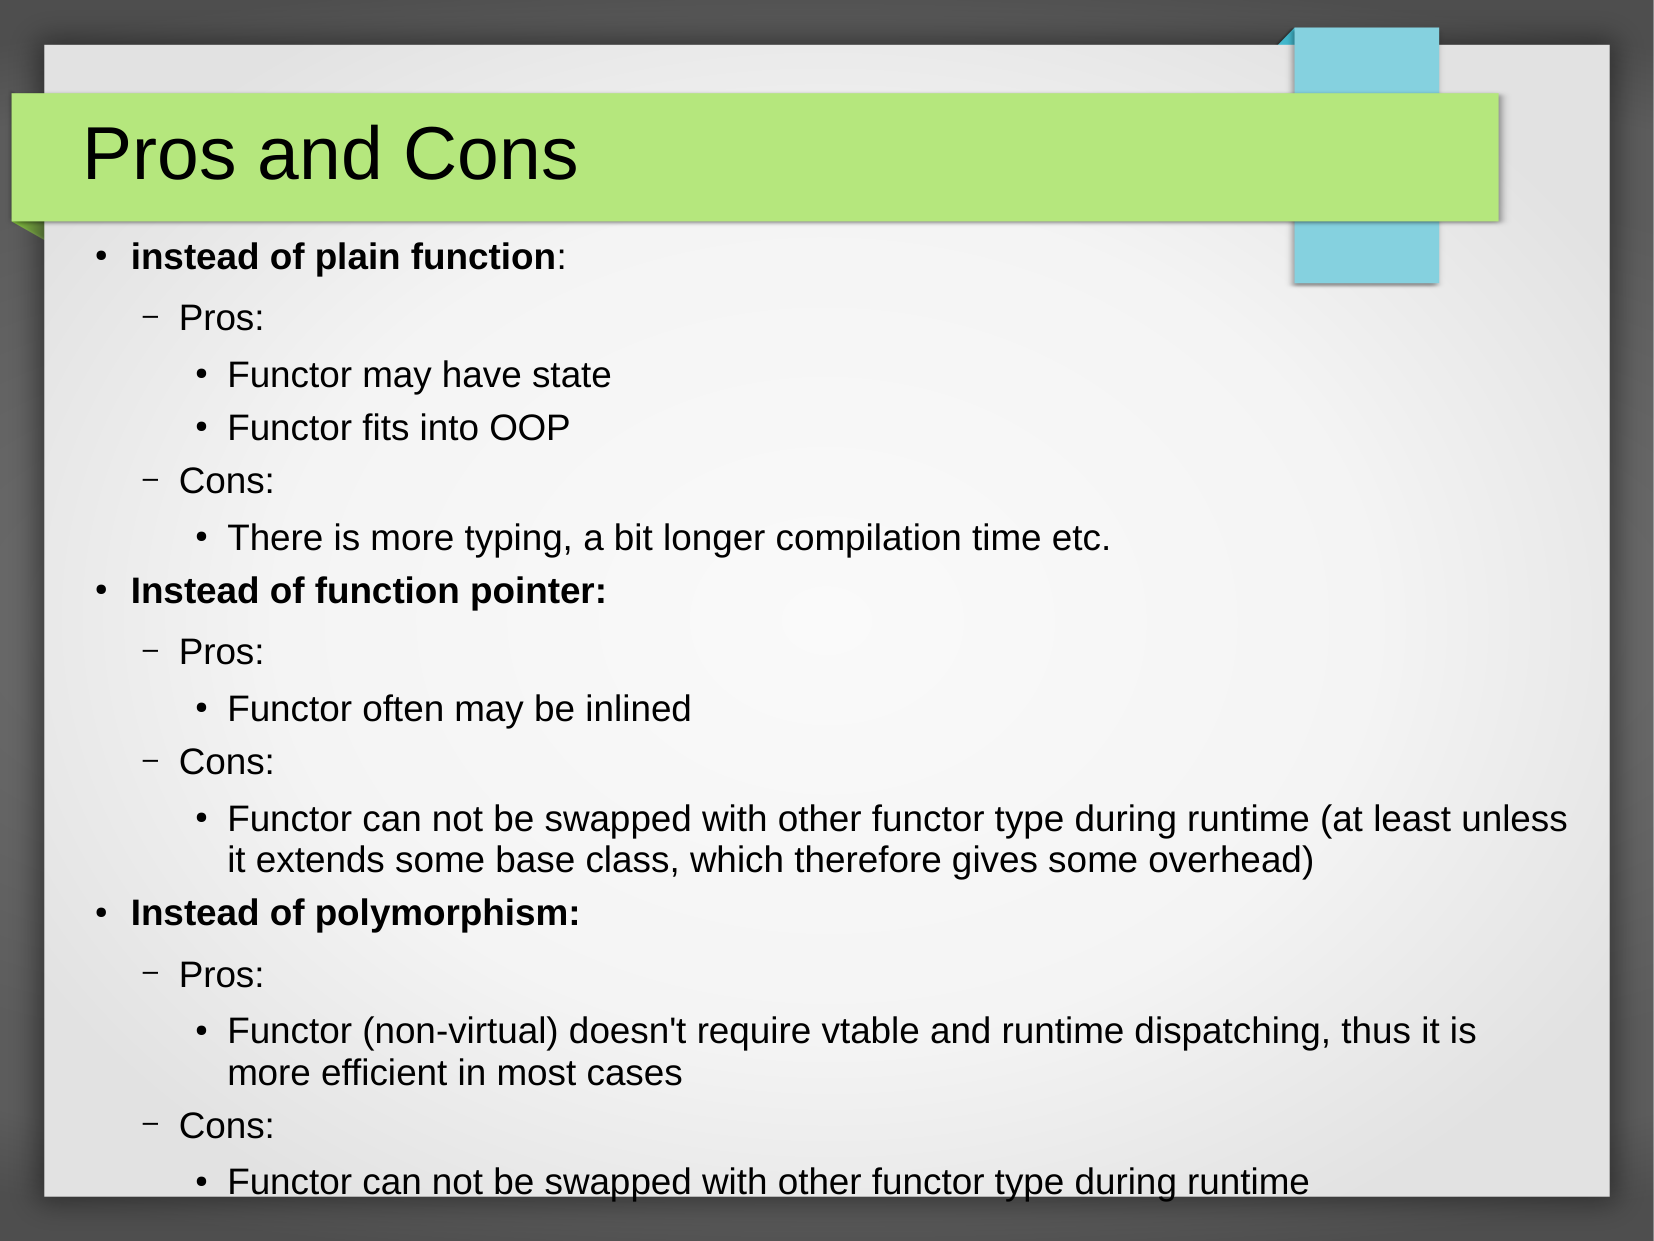

# Pros and Cons
instead of plain function:
Pros:
Functor may have state
Functor fits into OOP
Cons:
There is more typing, a bit longer compilation time etc.
Instead of function pointer:
Pros:
Functor often may be inlined
Cons:
Functor can not be swapped with other functor type during runtime (at least unless it extends some base class, which therefore gives some overhead)
Instead of polymorphism:
Pros:
Functor (non-virtual) doesn't require vtable and runtime dispatching, thus it is more efficient in most cases
Cons:
Functor can not be swapped with other functor type during runtime